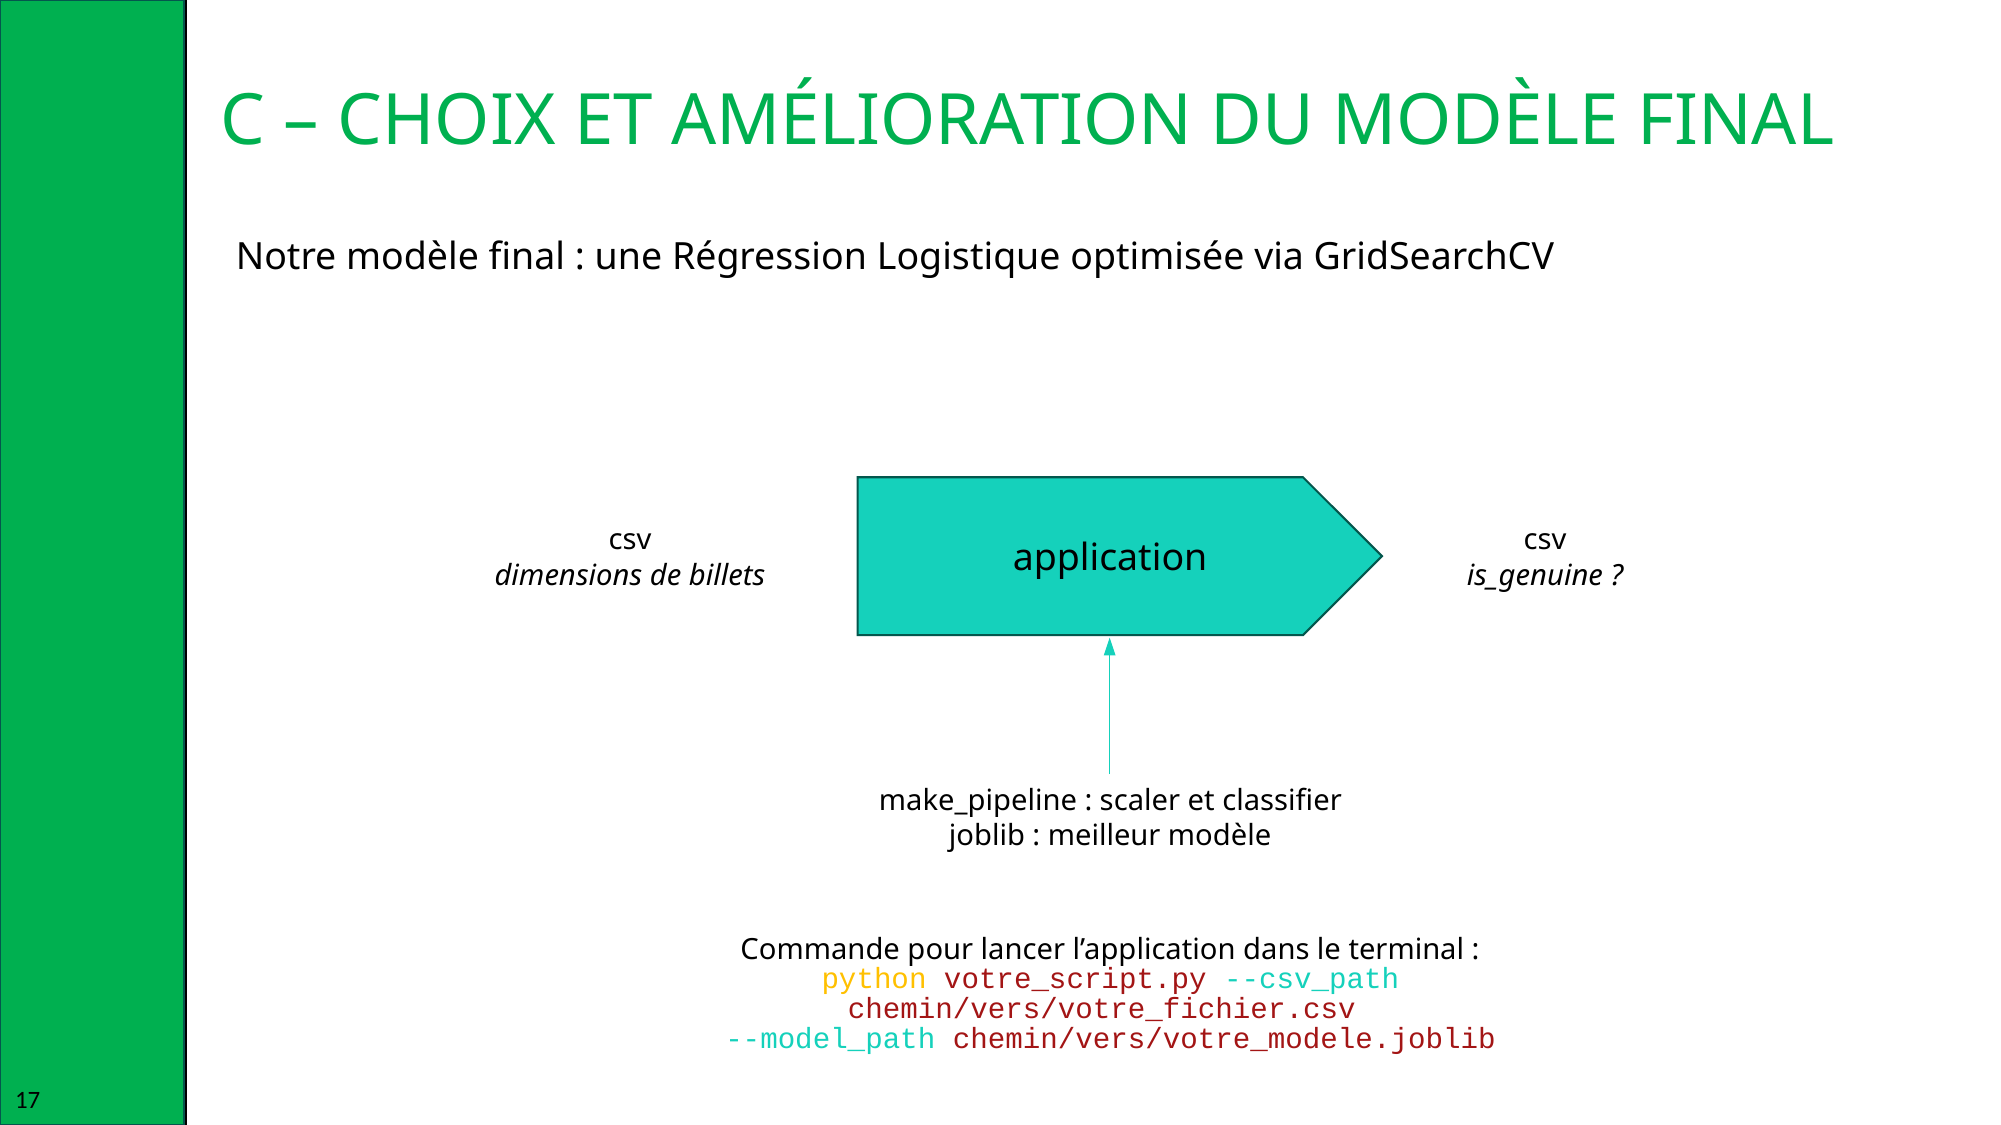

# C – Choix et amélioration du modèle final
Notre modèle final : une Régression Logistique optimisée via GridSearchCV
csv
dimensions de billets
csv
is_genuine ?
application
make_pipeline : scaler et classifier
joblib : meilleur modèle
Commande pour lancer l’application dans le terminal :
python votre_script.py --csv_path chemin/vers/votre_fichier.csv
--model_path chemin/vers/votre_modele.joblib